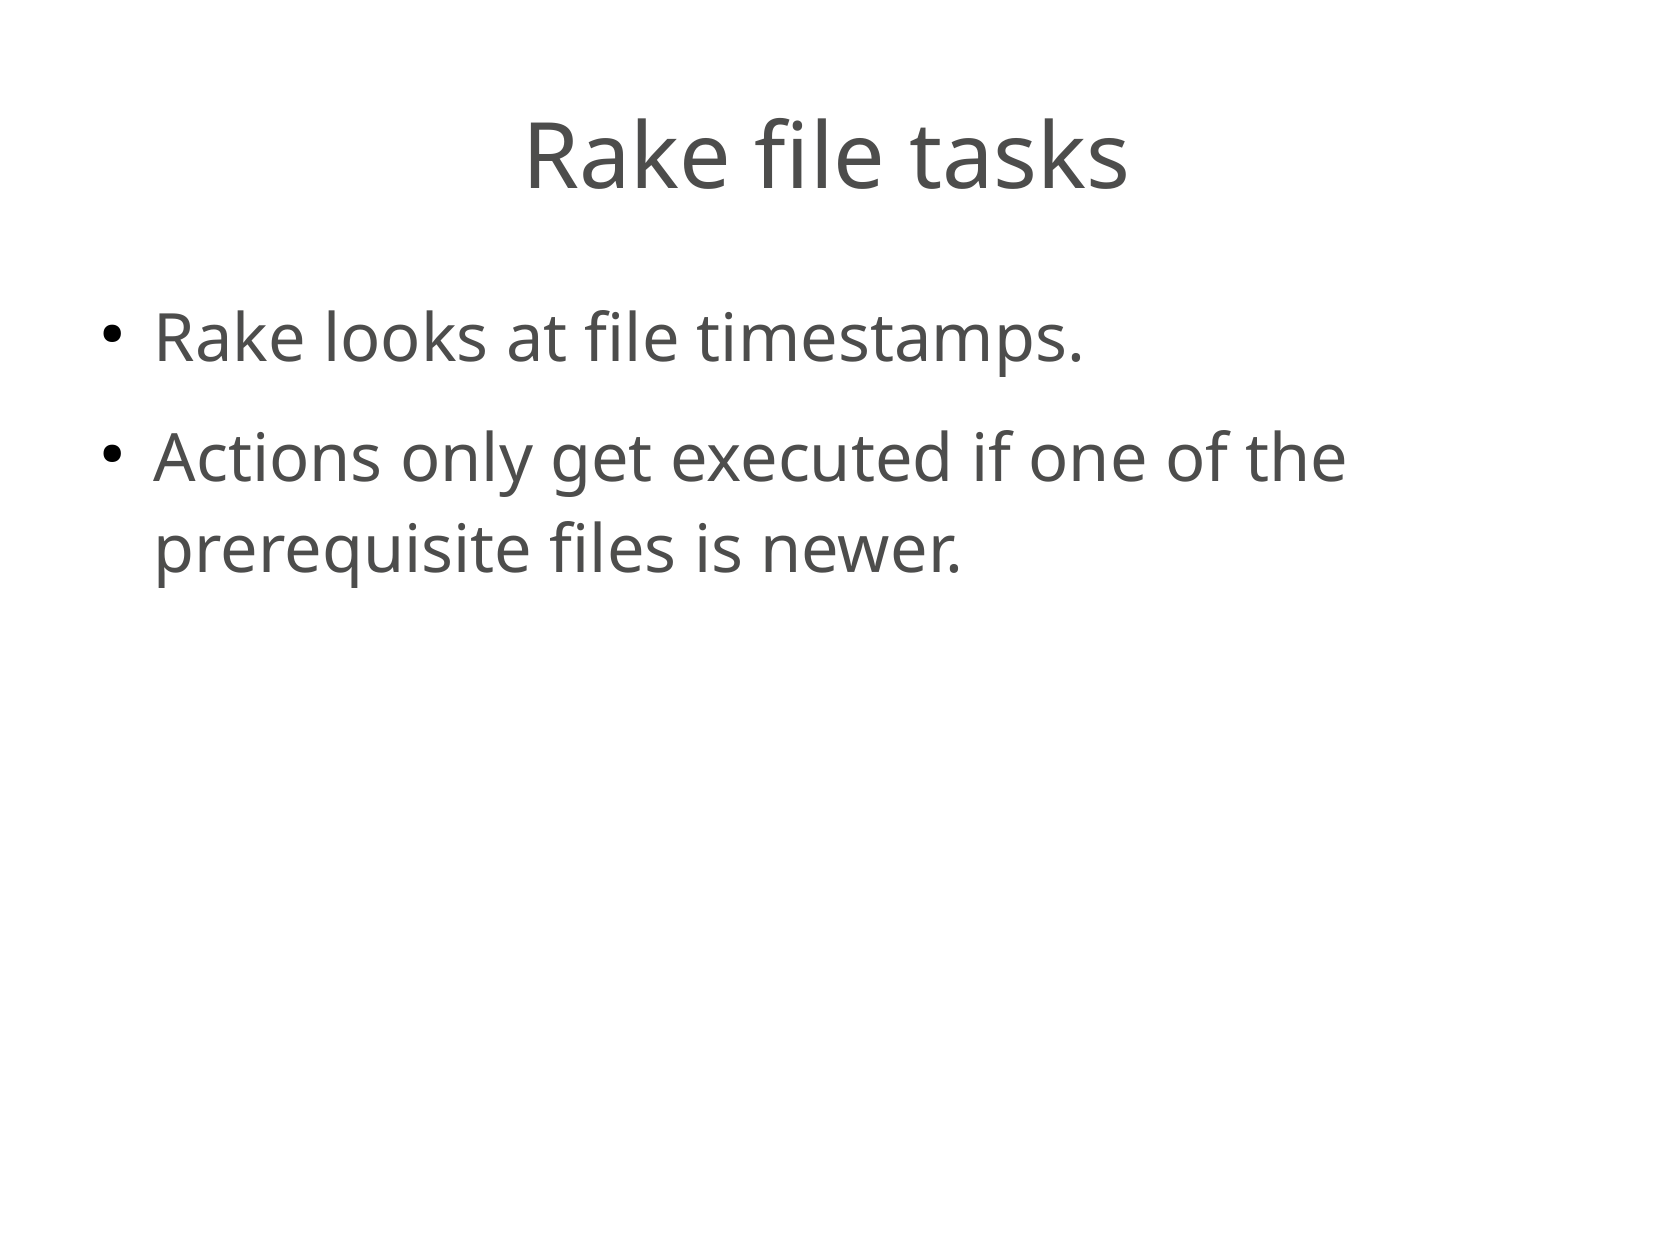

# Rake file tasks
Rake looks at file timestamps.
Actions only get executed if one of the prerequisite files is newer.